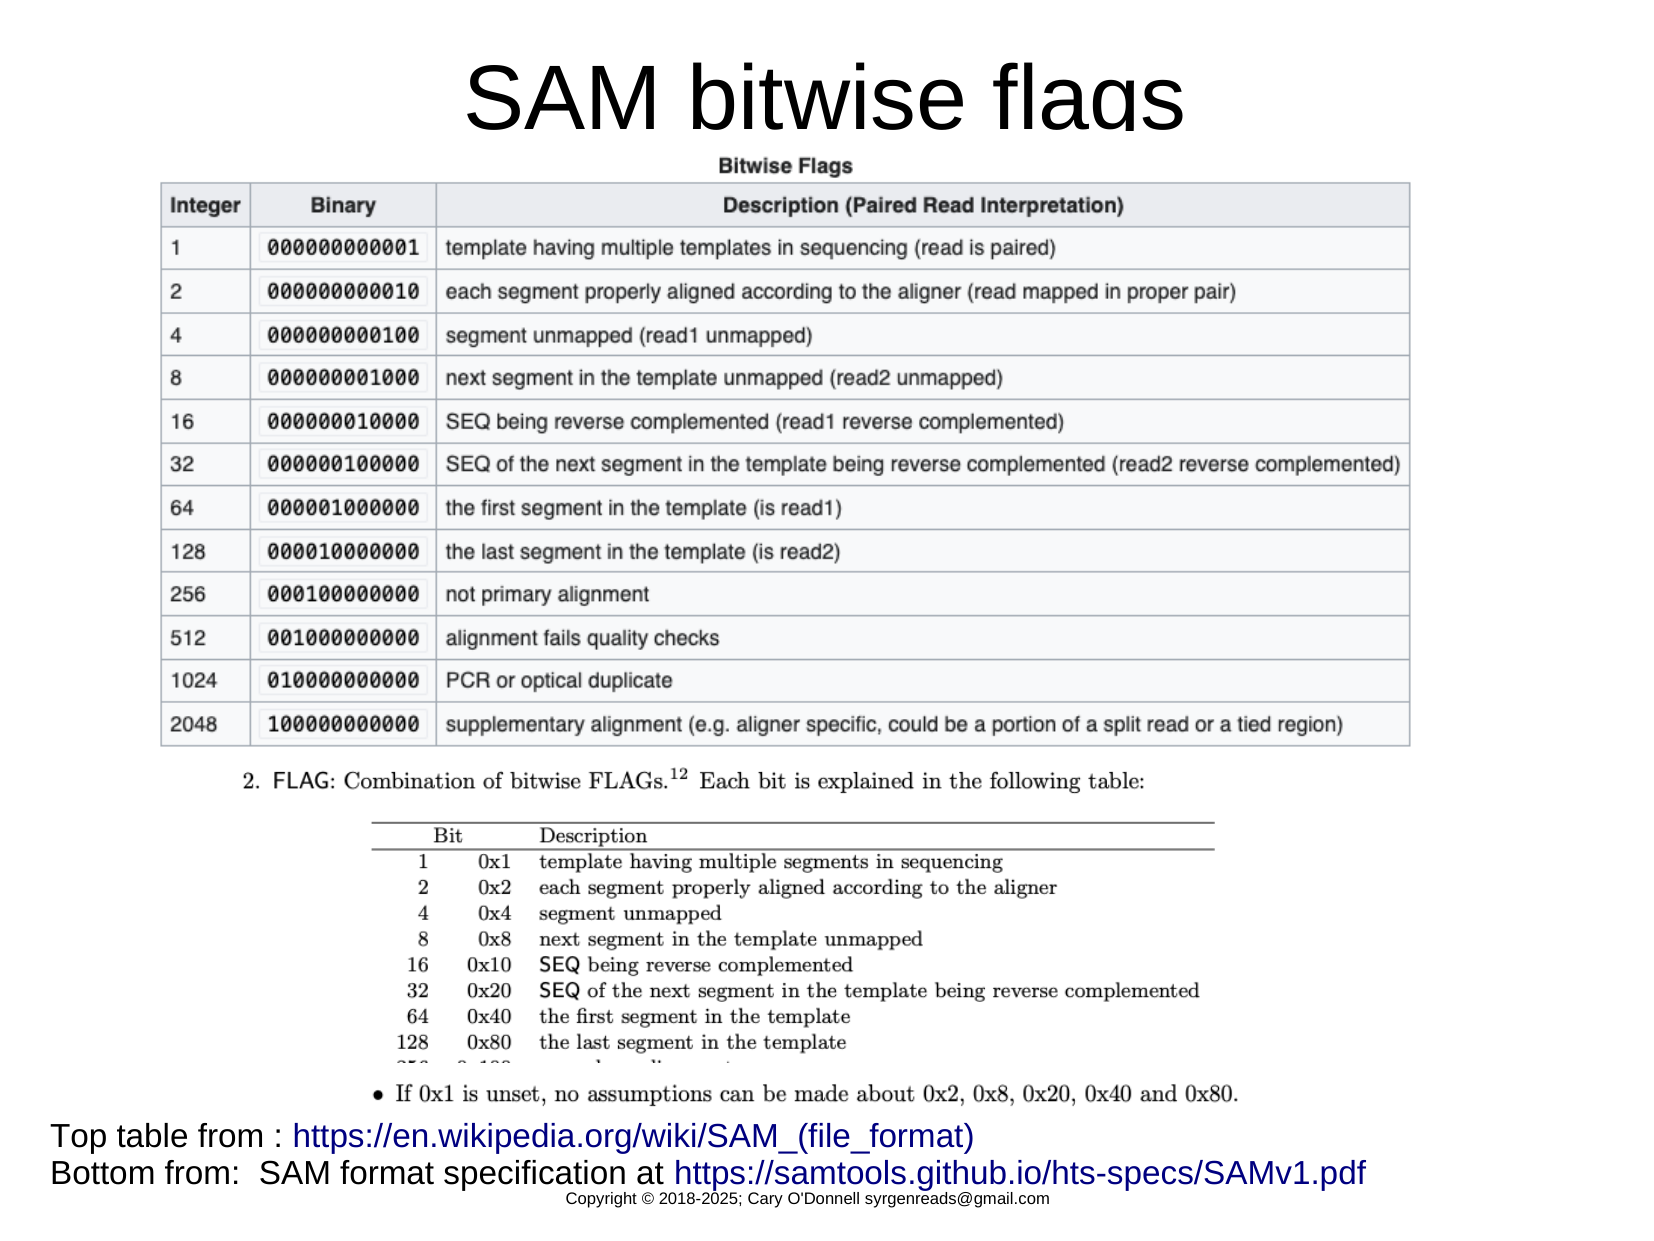

# SAM bitwise flags
Top table from : https://en.wikipedia.org/wiki/SAM_(file_format)
Bottom from: SAM format specification at https://samtools.github.io/hts-specs/SAMv1.pdf